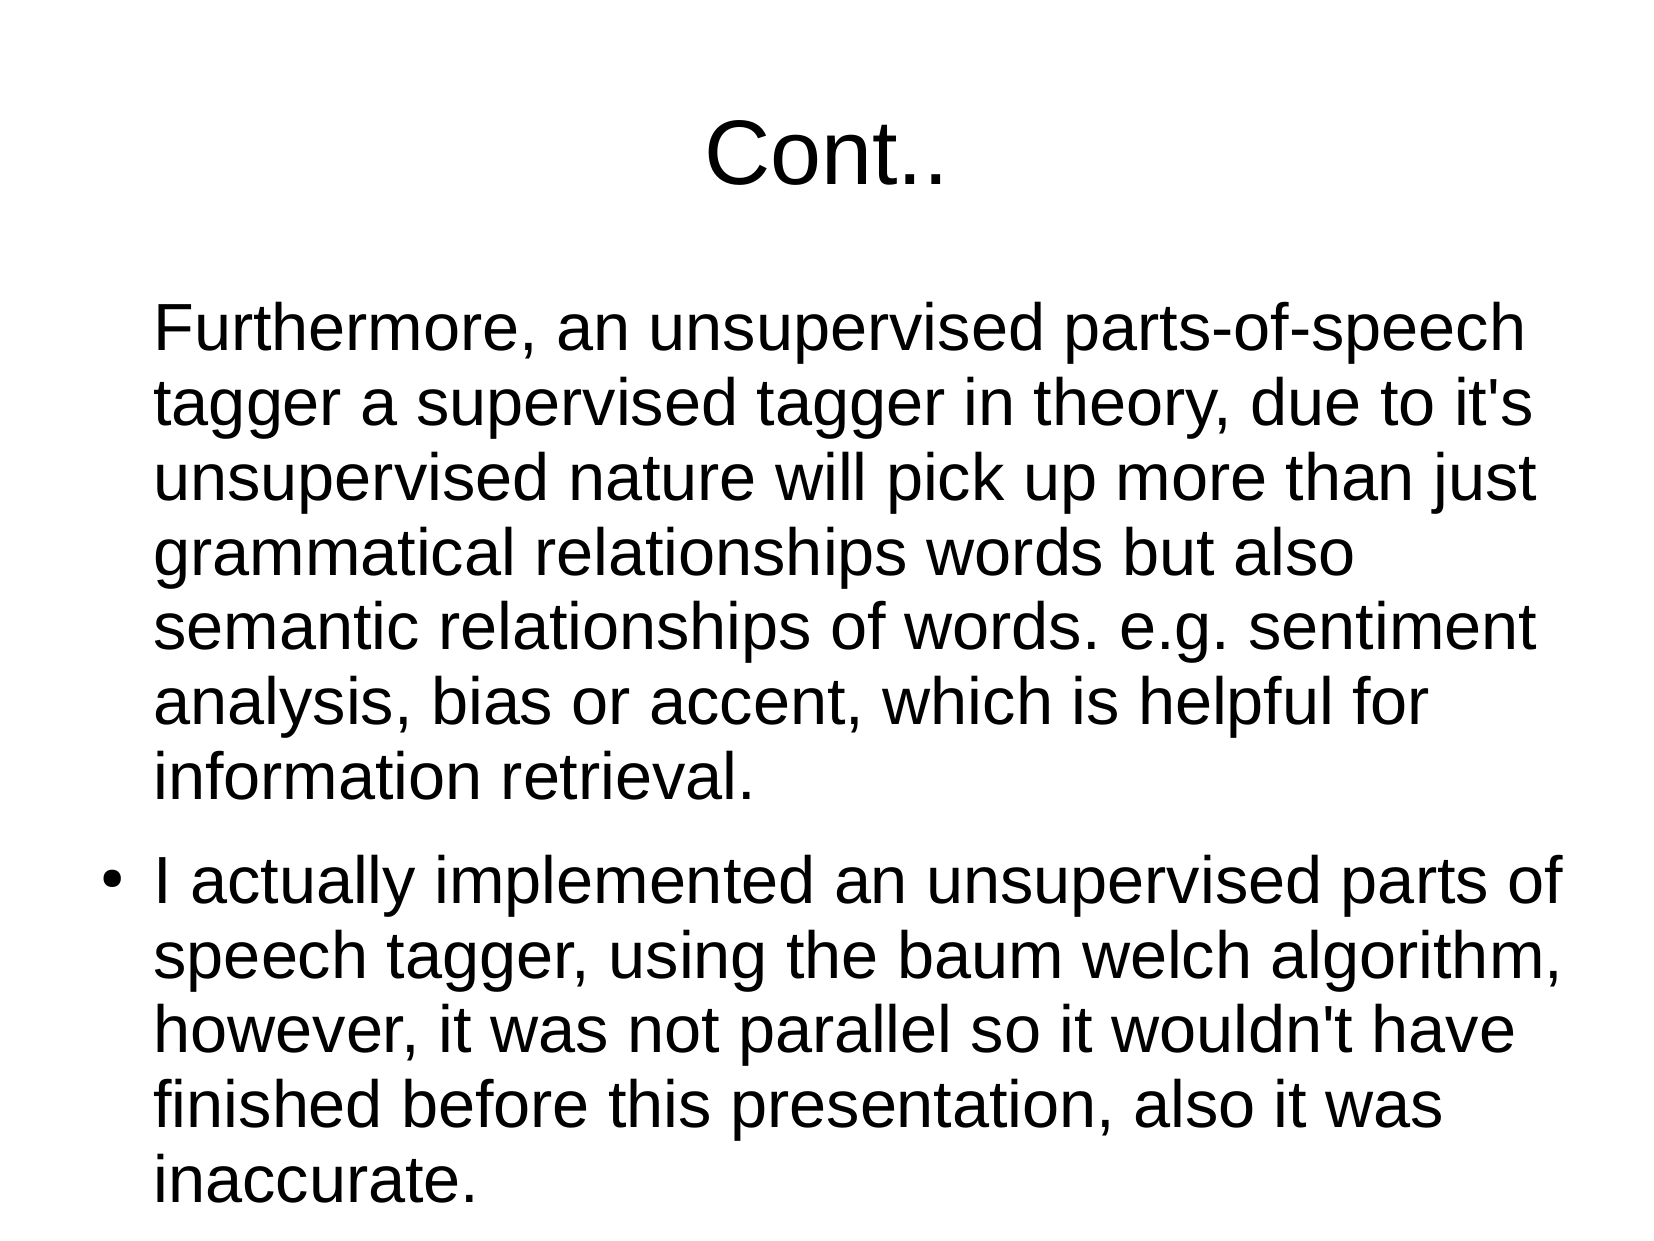

# Cont..
Furthermore, an unsupervised parts-of-speech tagger a supervised tagger in theory, due to it's unsupervised nature will pick up more than just grammatical relationships words but also semantic relationships of words. e.g. sentiment analysis, bias or accent, which is helpful for information retrieval.
I actually implemented an unsupervised parts of speech tagger, using the baum welch algorithm, however, it was not parallel so it wouldn't have finished before this presentation, also it was inaccurate.